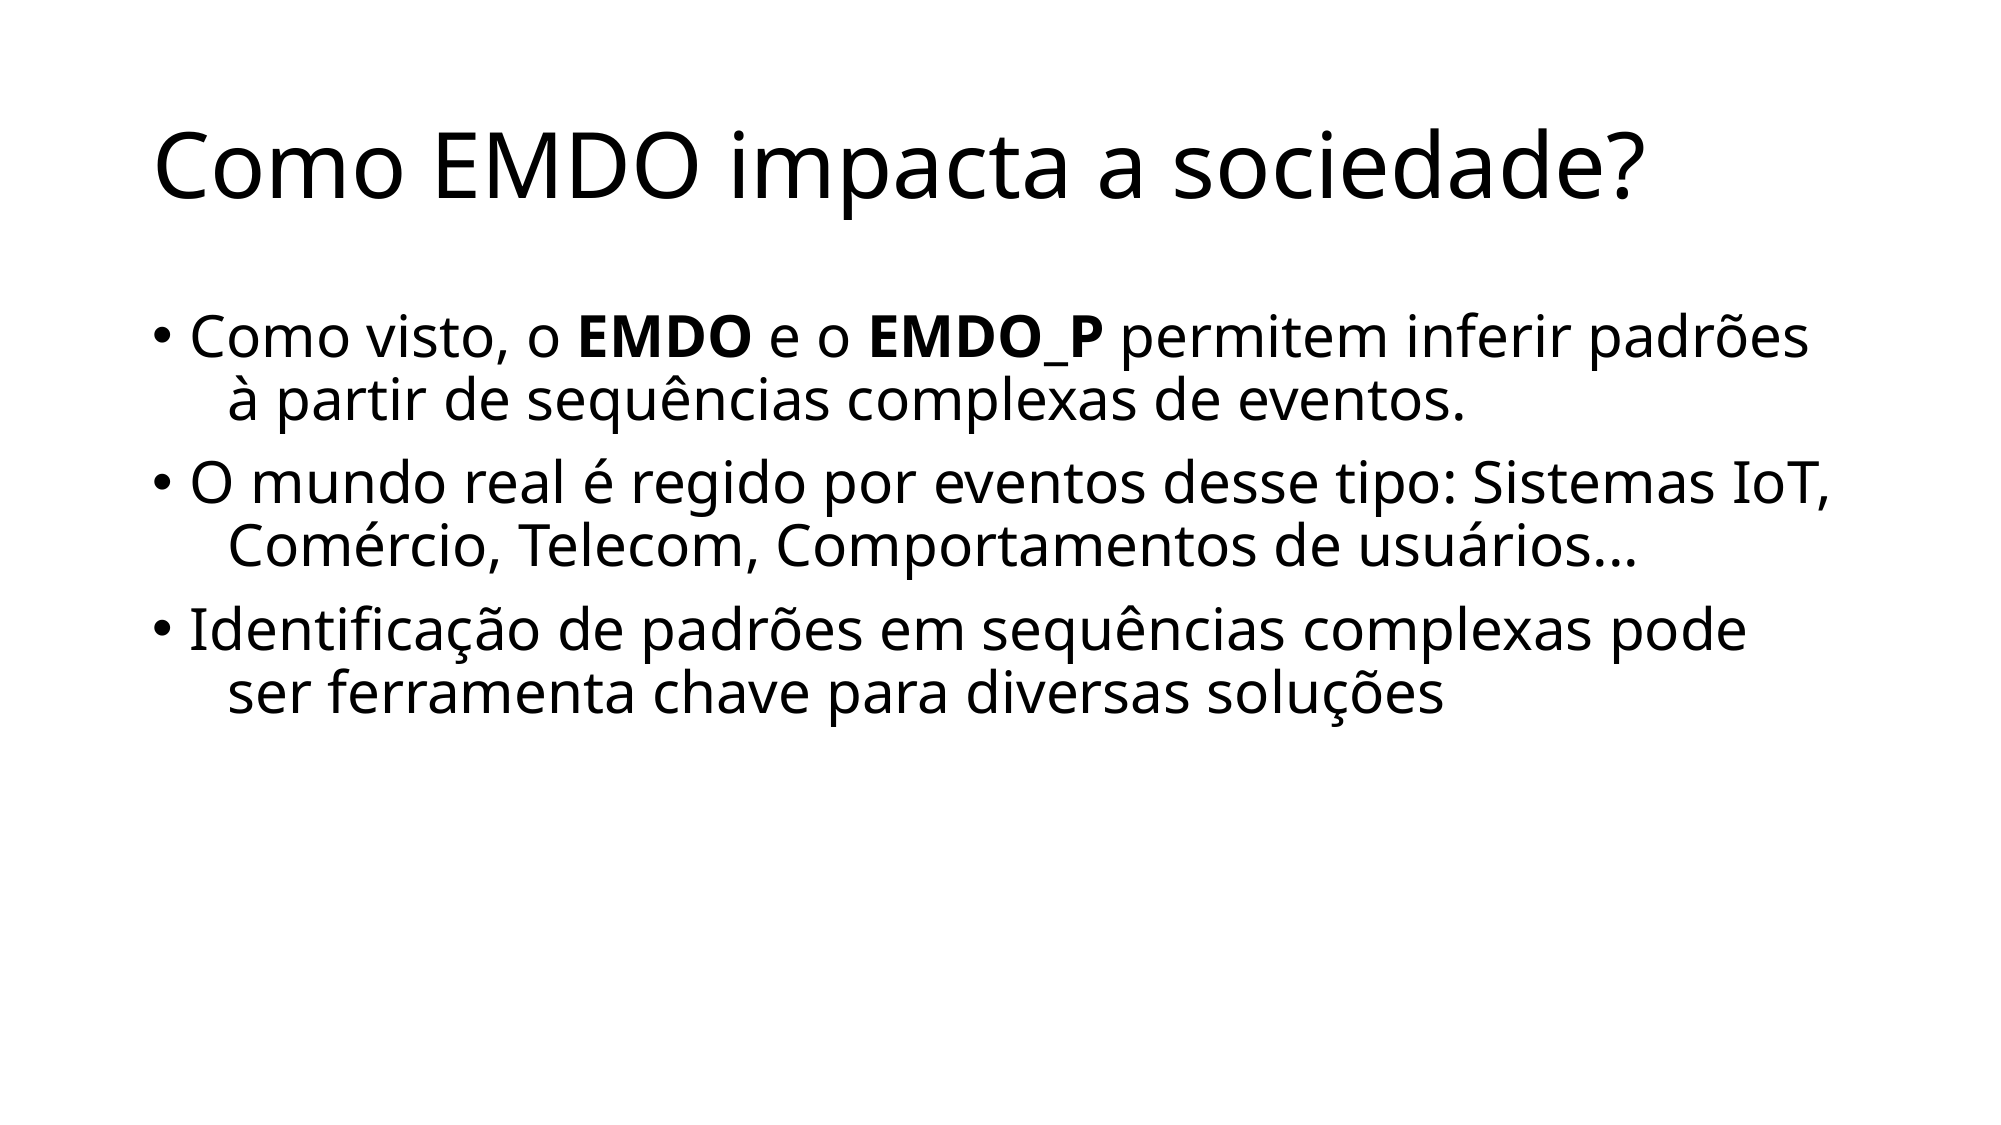

# Como EMDO impacta a sociedade?
Como visto, o EMDO e o EMDO_P permitem inferir padrões à partir de sequências complexas de eventos.
O mundo real é regido por eventos desse tipo: Sistemas IoT, Comércio, Telecom, Comportamentos de usuários...
Identificação de padrões em sequências complexas pode ser ferramenta chave para diversas soluções